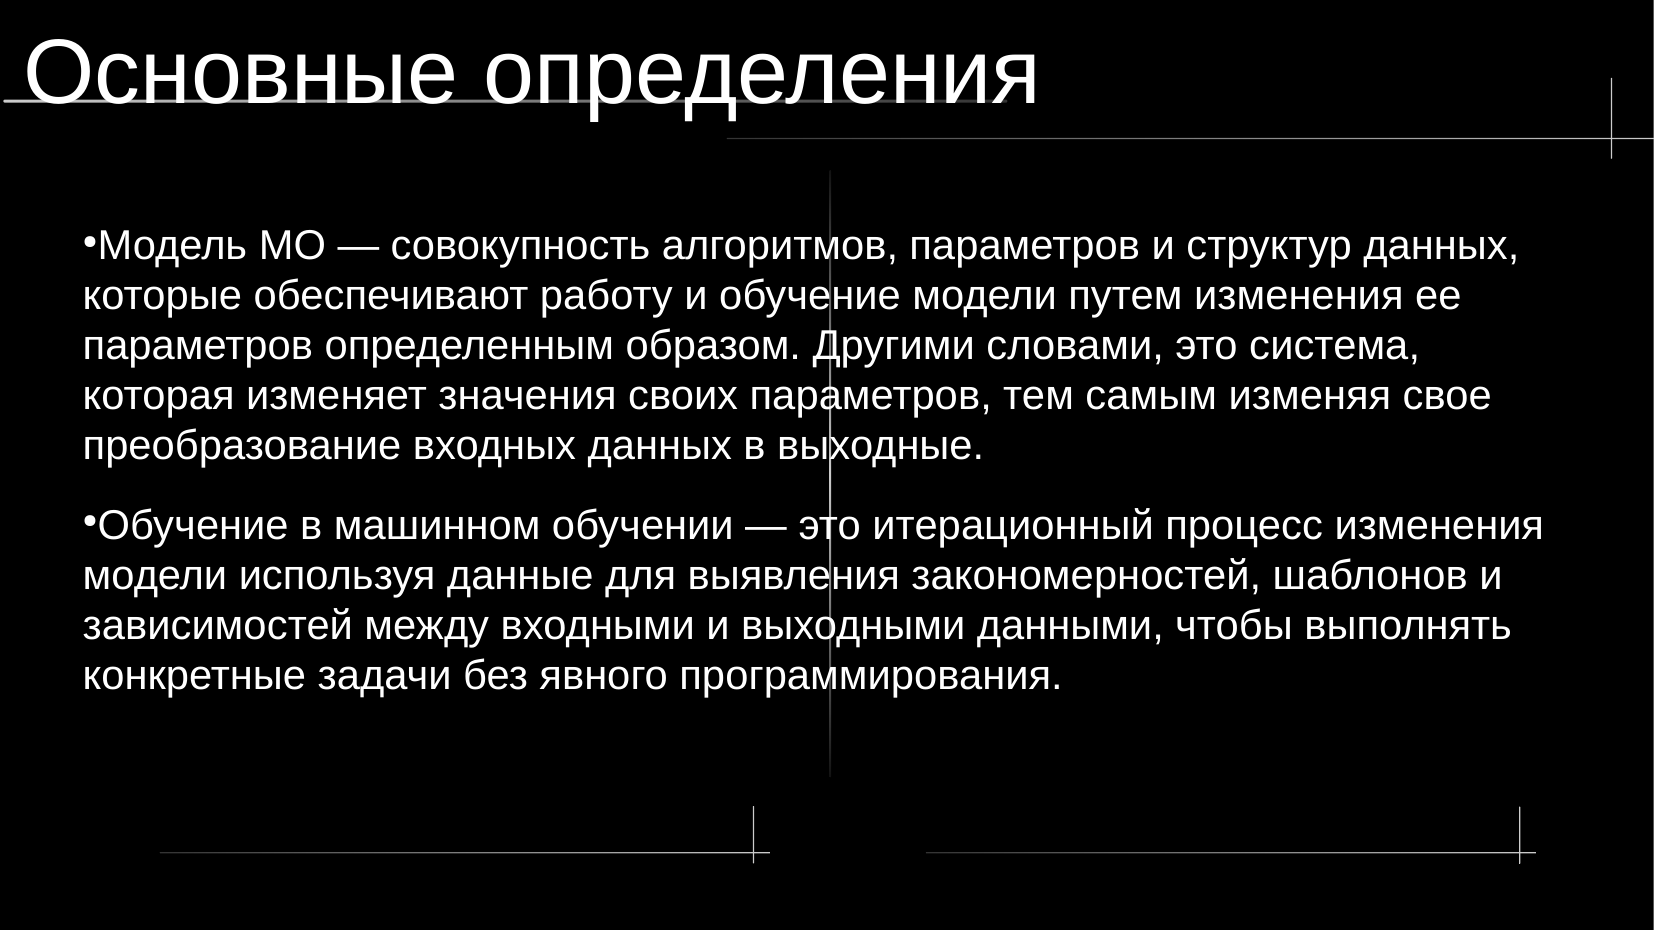

# Основные определения
Модель МО — совокупность алгоритмов, параметров и структур данных, которые обеспечивают работу и обучение модели путем изменения ее параметров определенным образом. Другими словами, это система, которая изменяет значения своих параметров, тем самым изменяя свое преобразование входных данных в выходные.
Обучение в машинном обучении — это итерационный процесс изменения модели используя данные для выявления закономерностей, шаблонов и зависимостей между входными и выходными данными, чтобы выполнять конкретные задачи без явного программирования.